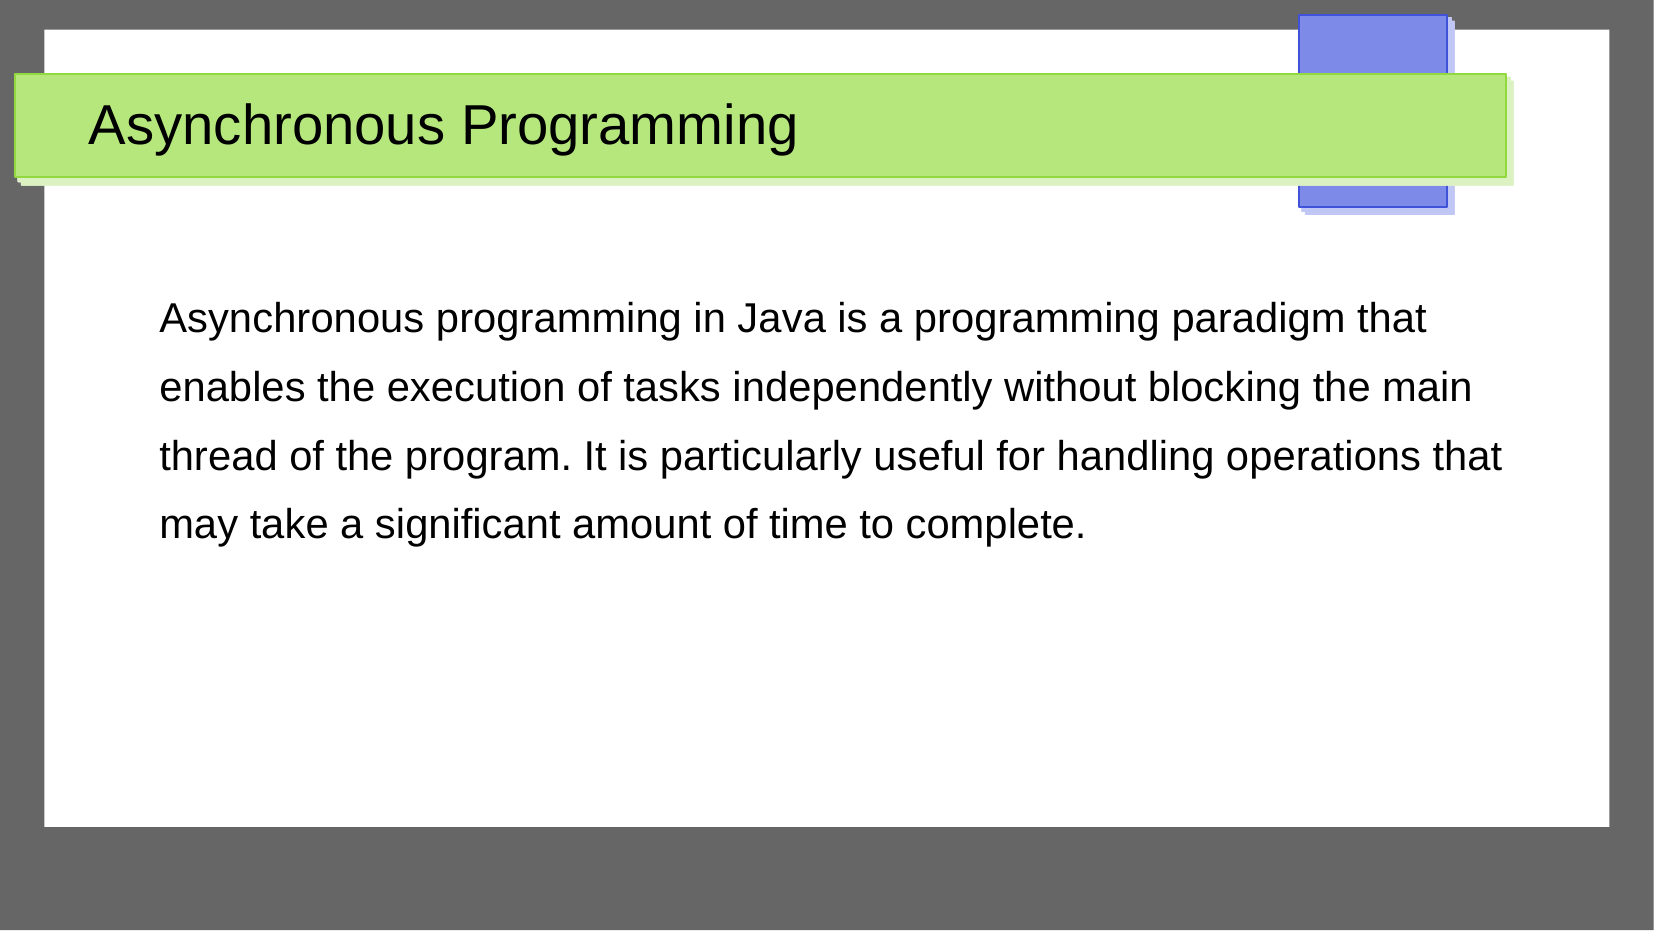

# Asynchronous Programming
Asynchronous programming in Java is a programming paradigm that
enables the execution of tasks independently without blocking the main
thread of the program. It is particularly useful for handling operations that
may take a significant amount of time to complete.